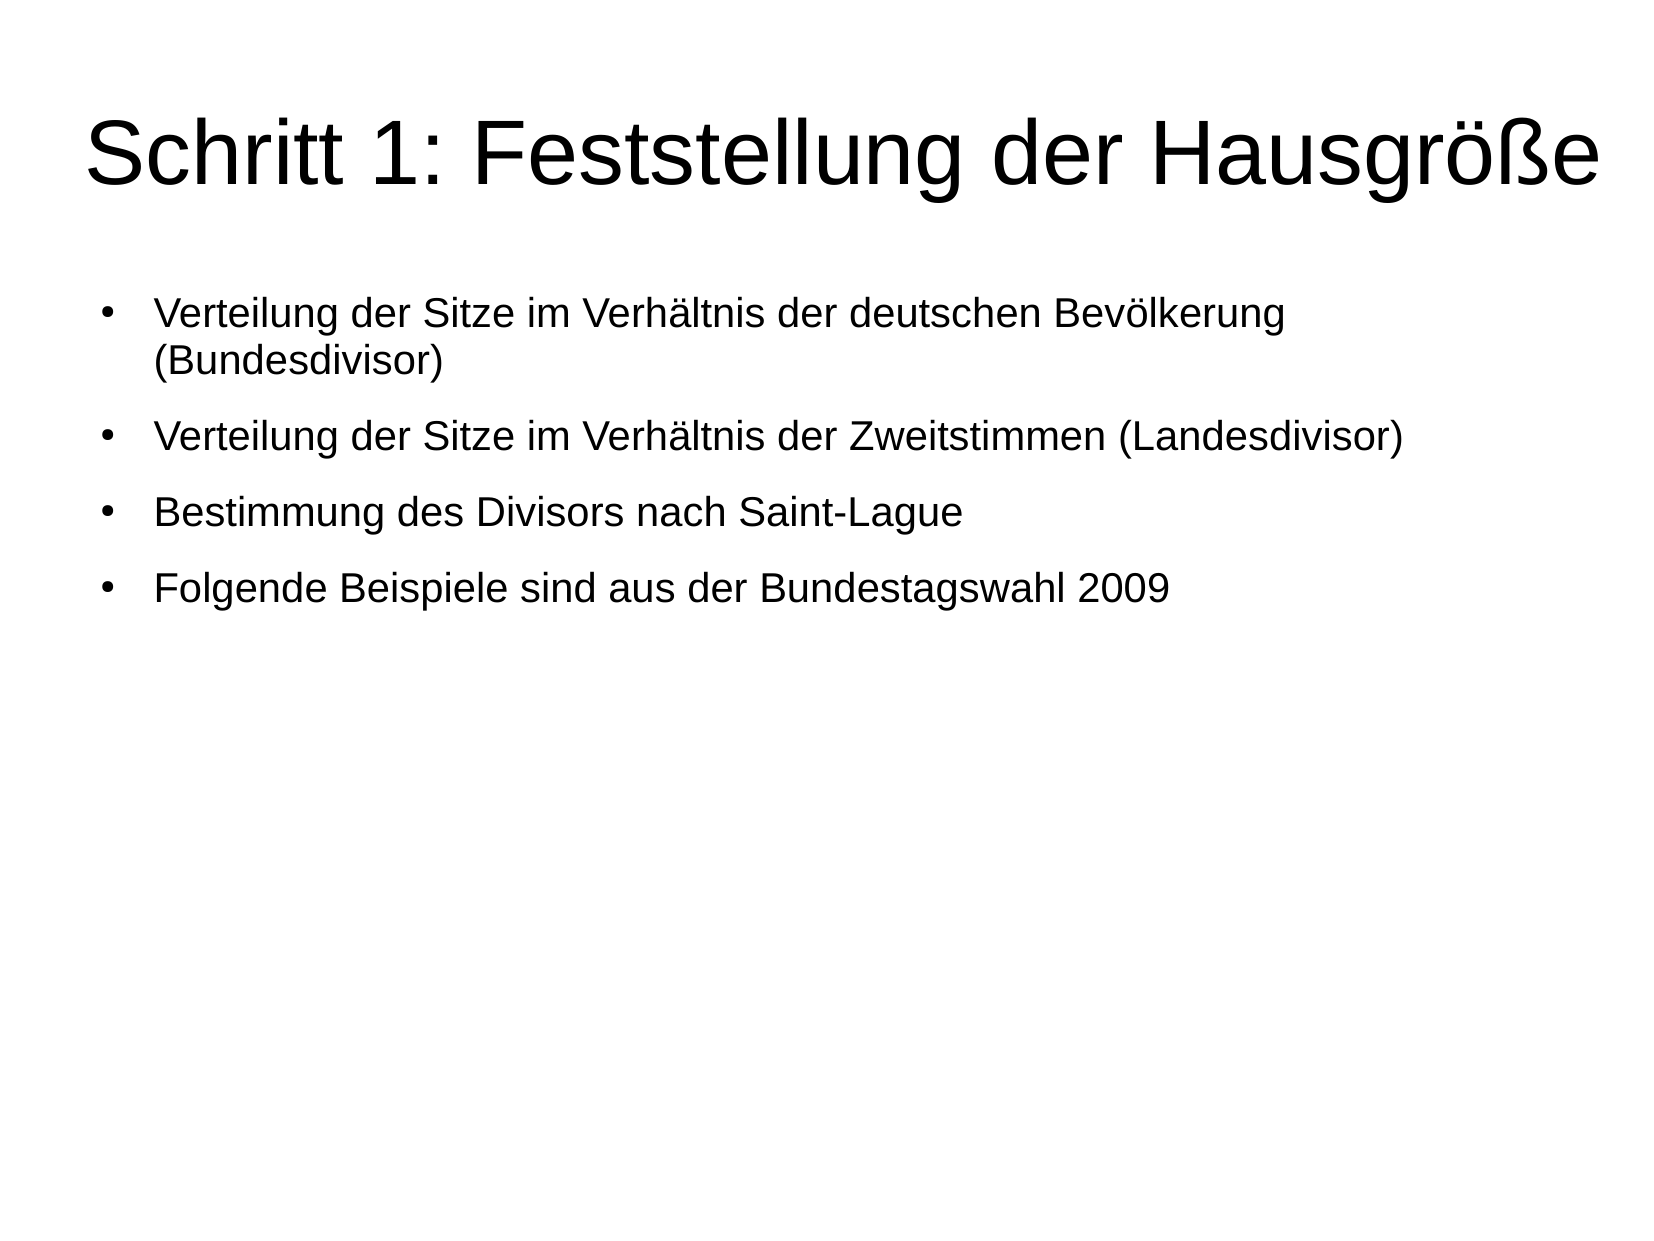

# Schritt 1: Feststellung der Hausgröße
Verteilung der Sitze im Verhältnis der deutschen Bevölkerung (Bundesdivisor)
Verteilung der Sitze im Verhältnis der Zweitstimmen (Landesdivisor)
Bestimmung des Divisors nach Saint-Lague
Folgende Beispiele sind aus der Bundestagswahl 2009